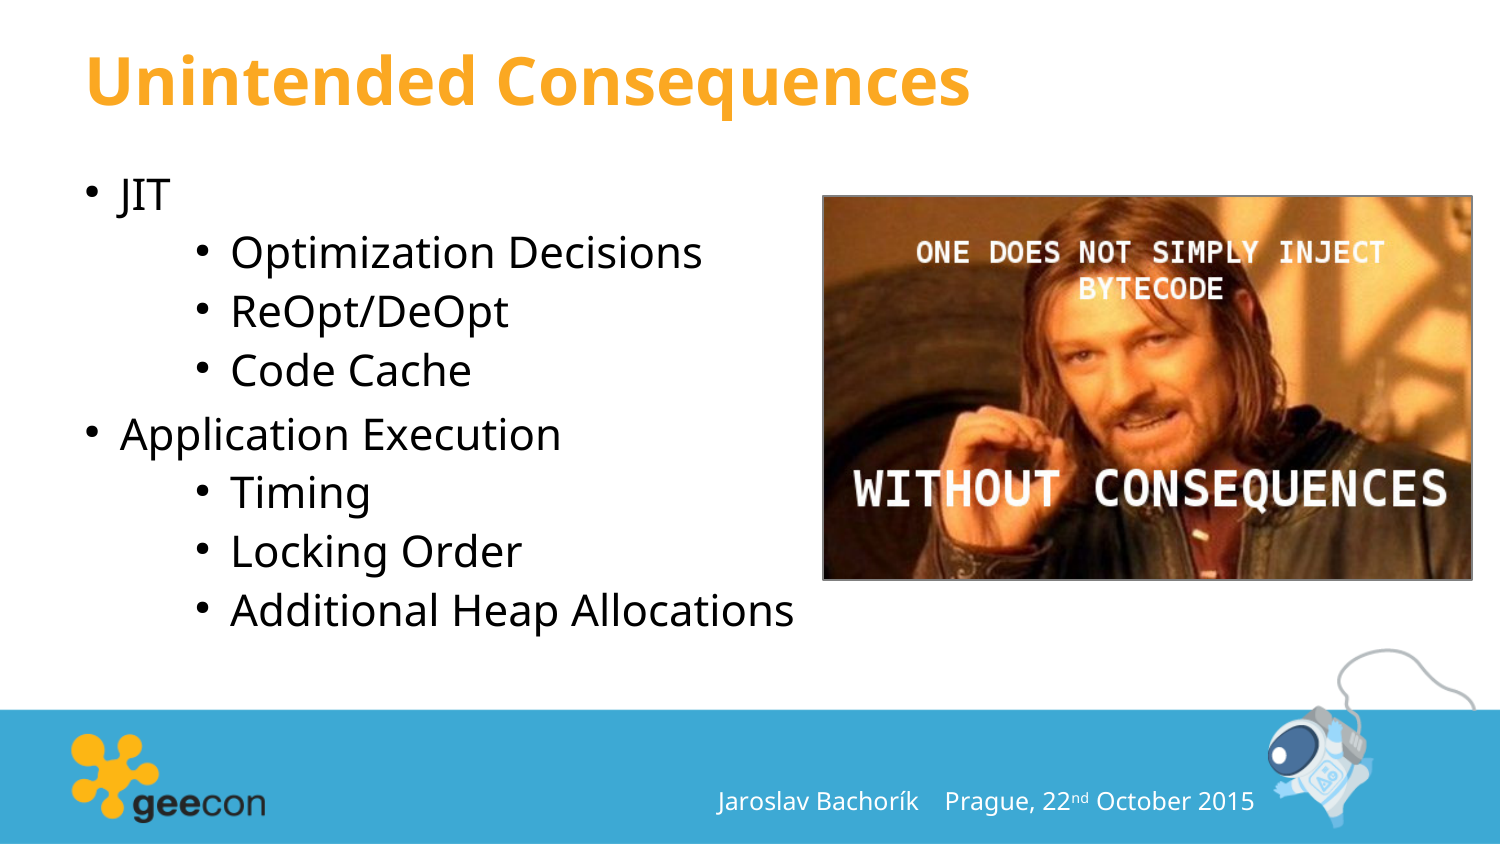

# Unintended Consequences
JIT
Optimization Decisions
ReOpt/DeOpt
Code Cache
Application Execution
Timing
Locking Order
Additional Heap Allocations
Jaroslav Bachorík Prague, 22nd October 2015